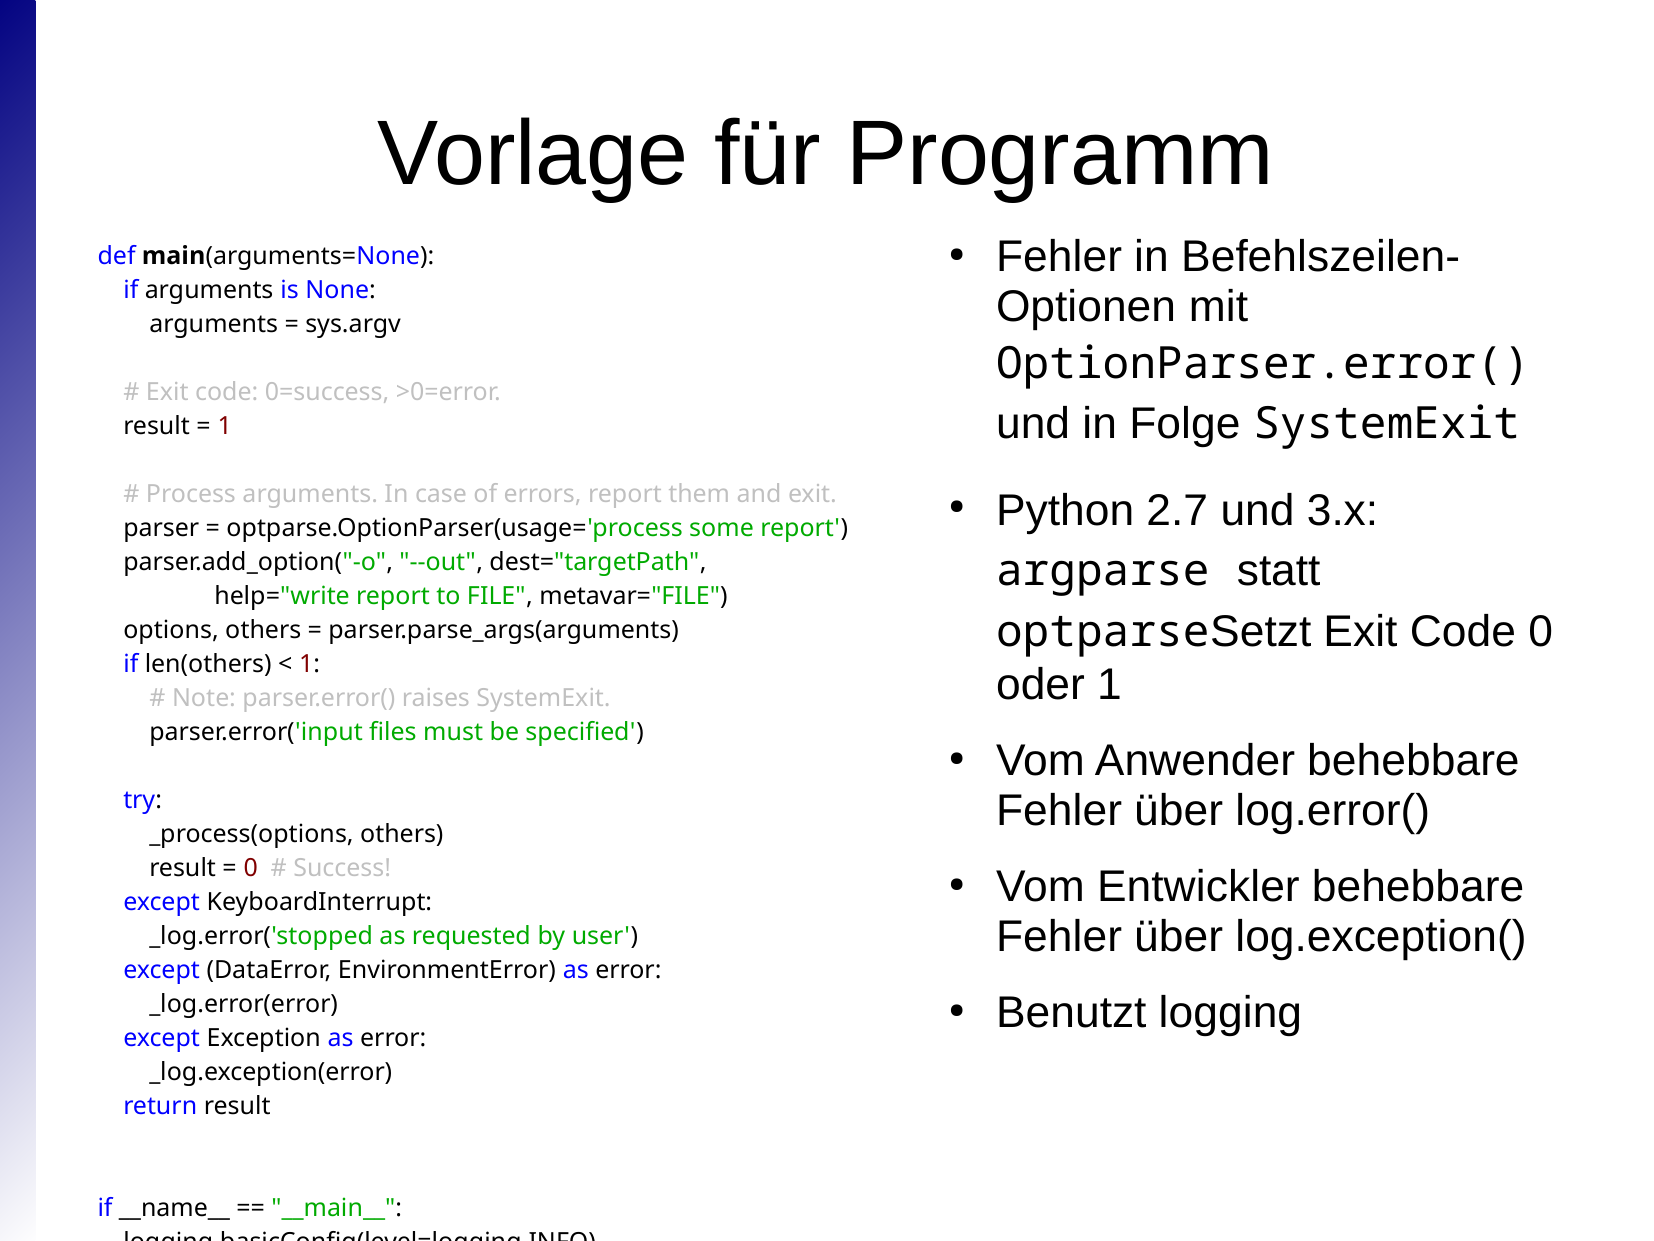

# Vorlage für Programm
def main(arguments=None):
 if arguments is None:
 arguments = sys.argv
 # Exit code: 0=success, >0=error.
 result = 1
 # Process arguments. In case of errors, report them and exit.
 parser = optparse.OptionParser(usage='process some report')
 parser.add_option("-o", "--out", dest="targetPath",
 help="write report to FILE", metavar="FILE")
 options, others = parser.parse_args(arguments)
 if len(others) < 1:
 # Note: parser.error() raises SystemExit.
 parser.error('input files must be specified')
 try:
 _process(options, others)
 result = 0 # Success!
 except KeyboardInterrupt:
 _log.error('stopped as requested by user')
 except (DataError, EnvironmentError) as error:
 _log.error(error)
 except Exception as error:
 _log.exception(error)
 return result
if __name__ == "__main__":
 logging.basicConfig(level=logging.INFO)
 sys.exit(main())
Fehler in Befehlszeilen-Optionen mit OptionParser.error() und in Folge SystemExit
Python 2.7 und 3.x: argparse statt optparseSetzt Exit Code 0 oder 1
Vom Anwender behebbare Fehler über log.error()
Vom Entwickler behebbare Fehler über log.exception()
Benutzt logging